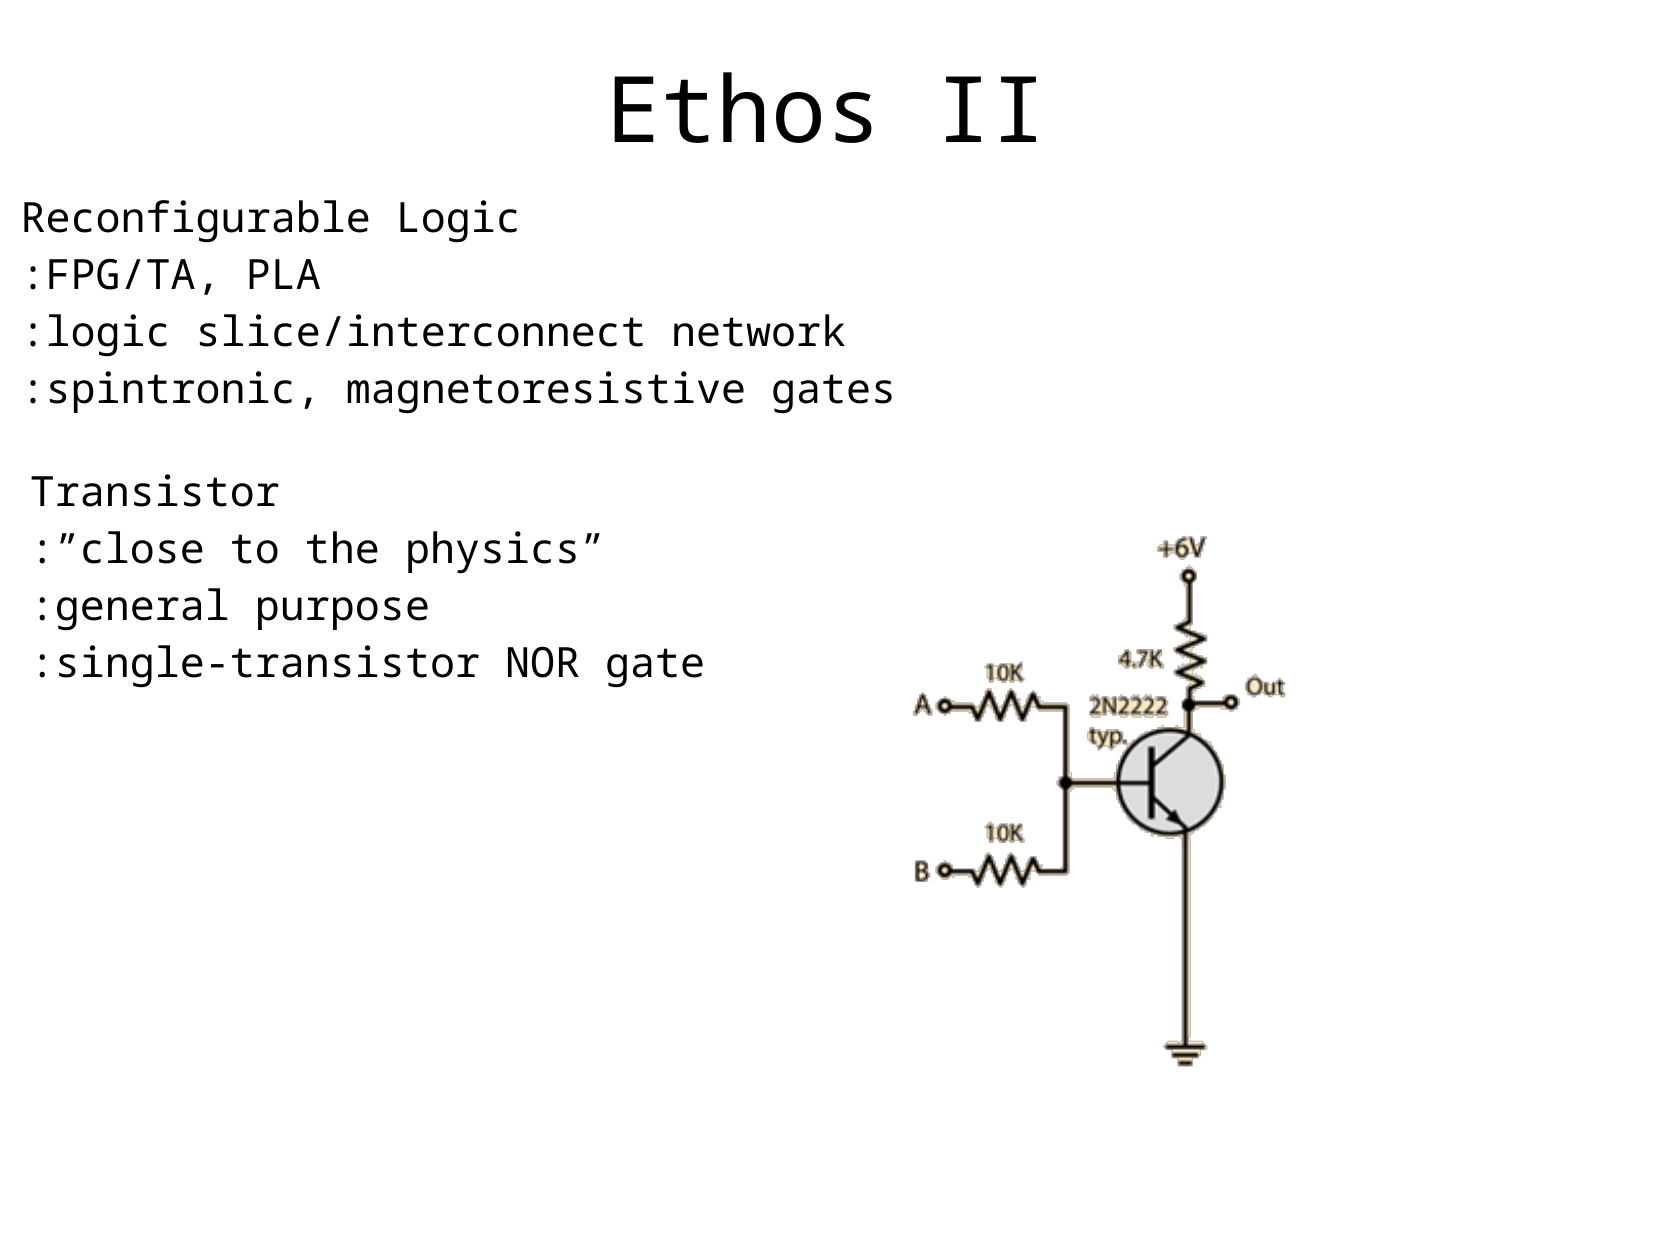

# Ethos II
Reconfigurable Logic
:FPG/TA, PLA
:logic slice/interconnect network
:spintronic, magnetoresistive gates
Transistor
:”close to the physics”
:general purpose
:single-transistor NOR gate